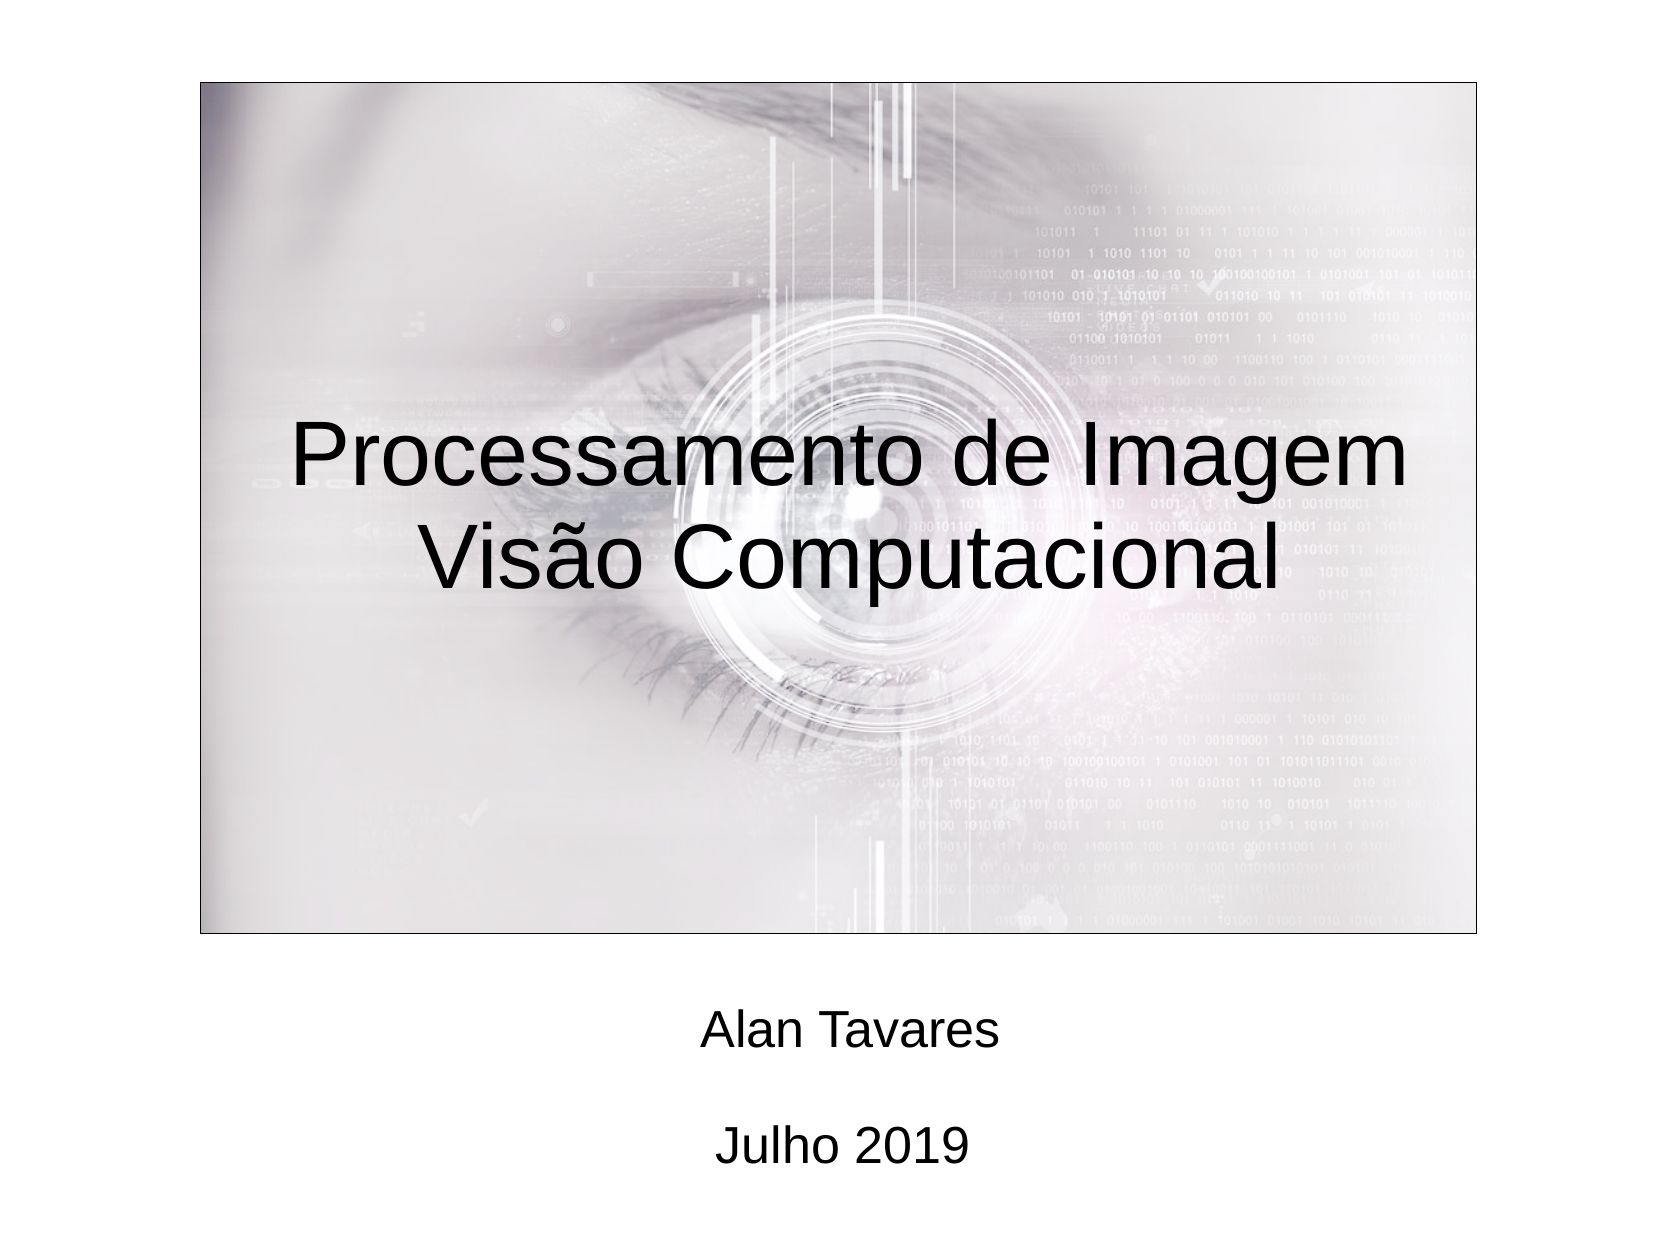

# Processamento de Imagem Visão Computacional
Alan Tavares
Julho 2019